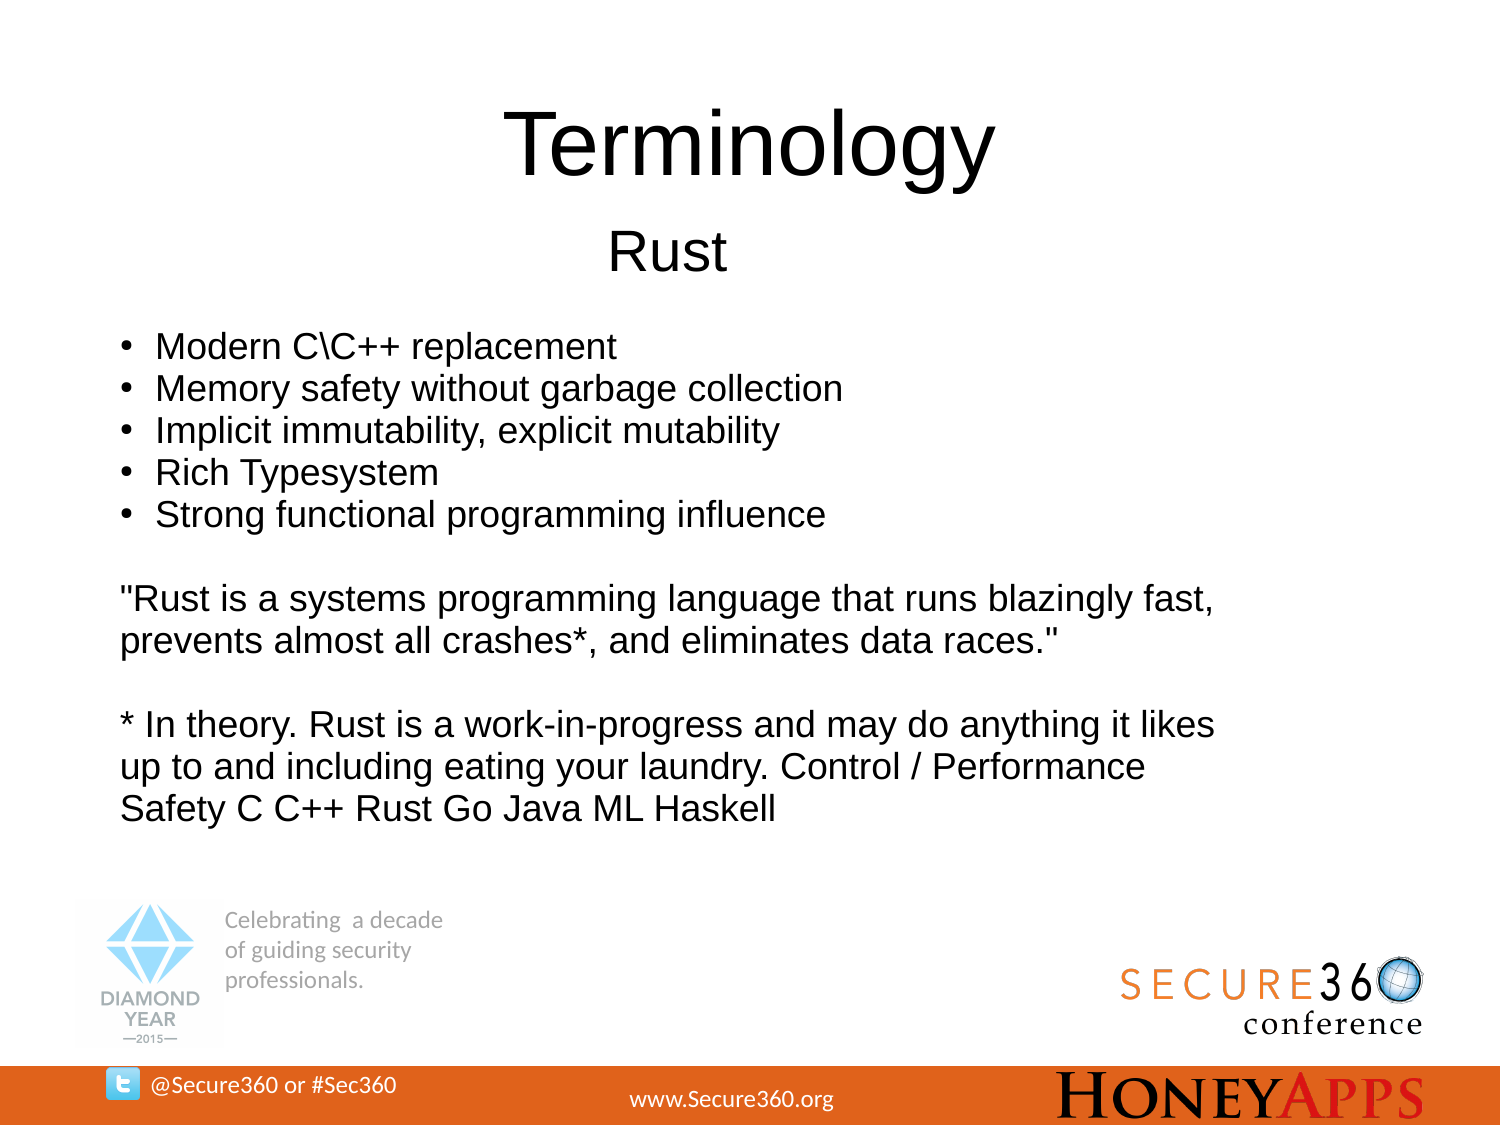

# Terminology
Rust
Modern C\C++ replacement
Memory safety without garbage collection
Implicit immutability, explicit mutability
Rich Typesystem
Strong functional programming influence
"Rust is a systems programming language that runs blazingly fast,
prevents almost all crashes*, and eliminates data races."
* In theory. Rust is a work-in-progress and may do anything it likes
up to and including eating your laundry. Control / Performance
Safety C C++ Rust Go Java ML Haskell